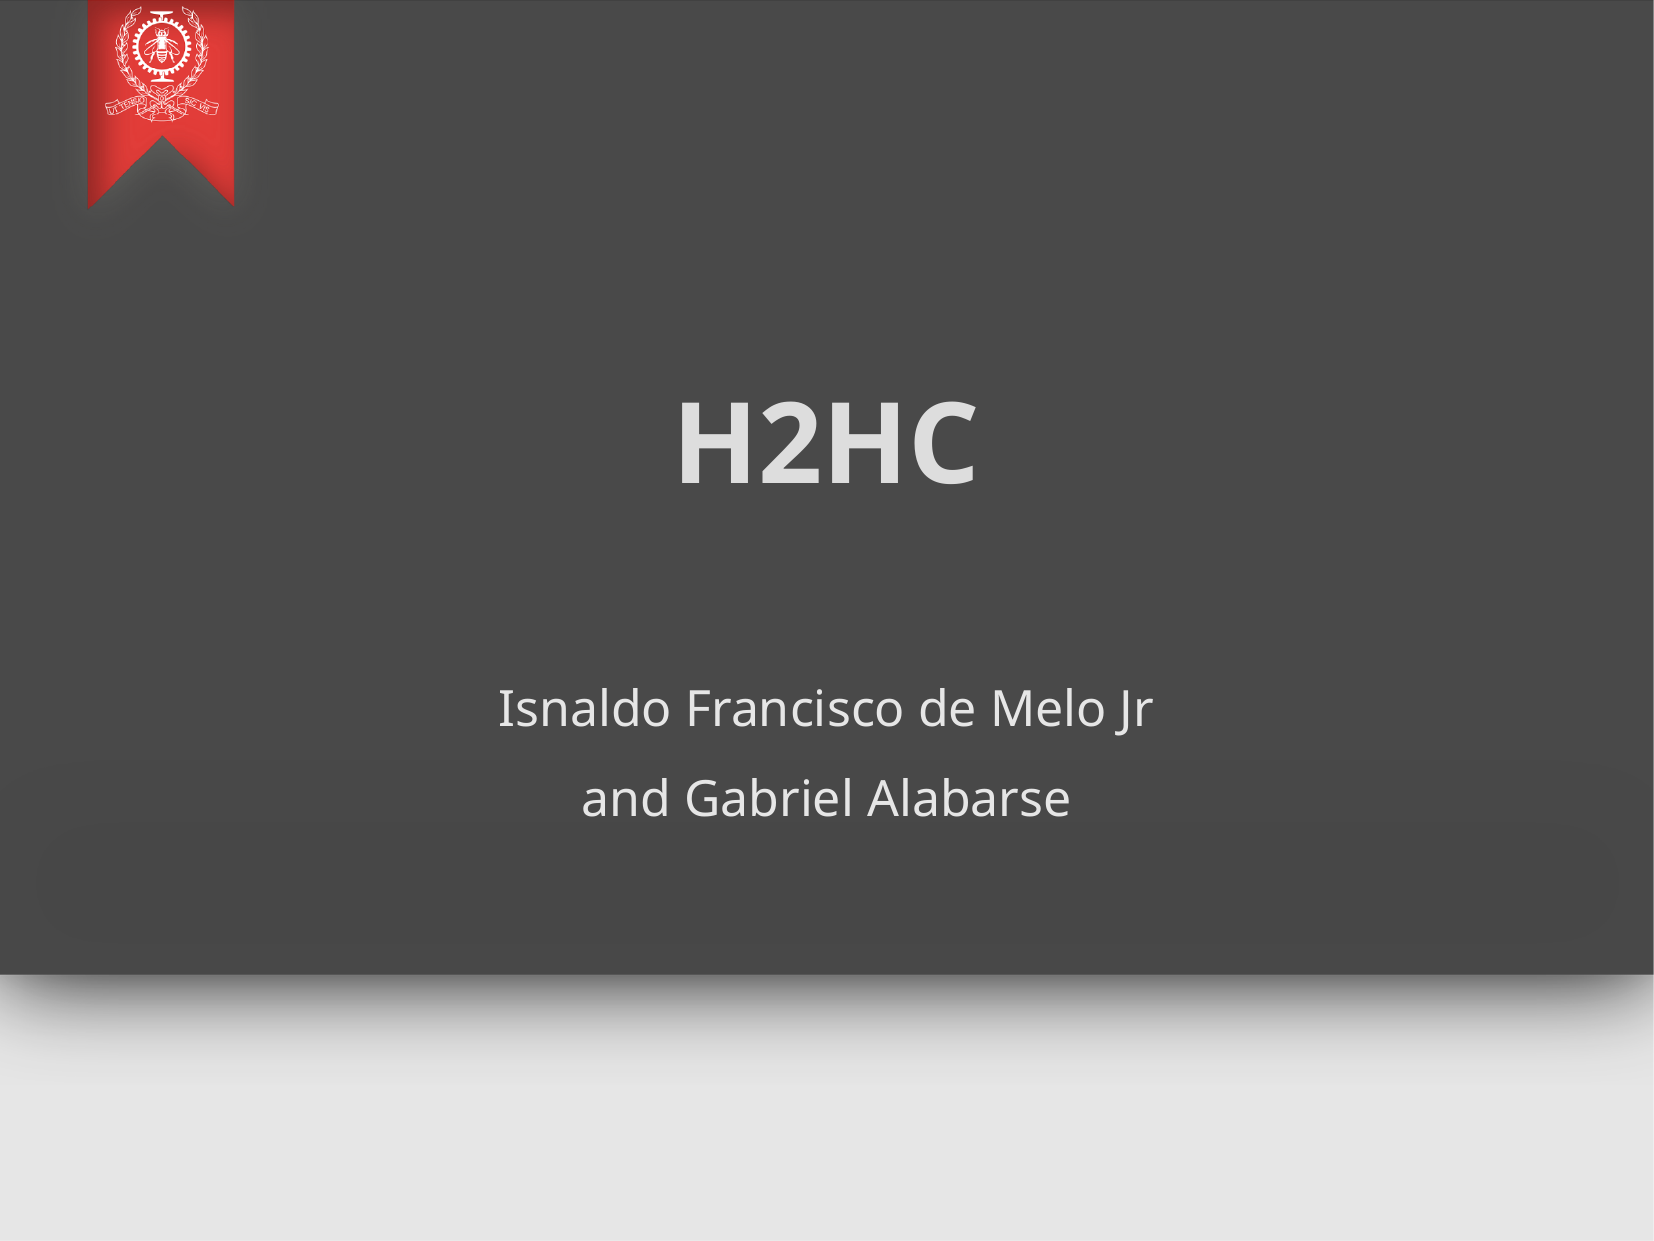

H2HC
Isnaldo Francisco de Melo Jr
and Gabriel Alabarse